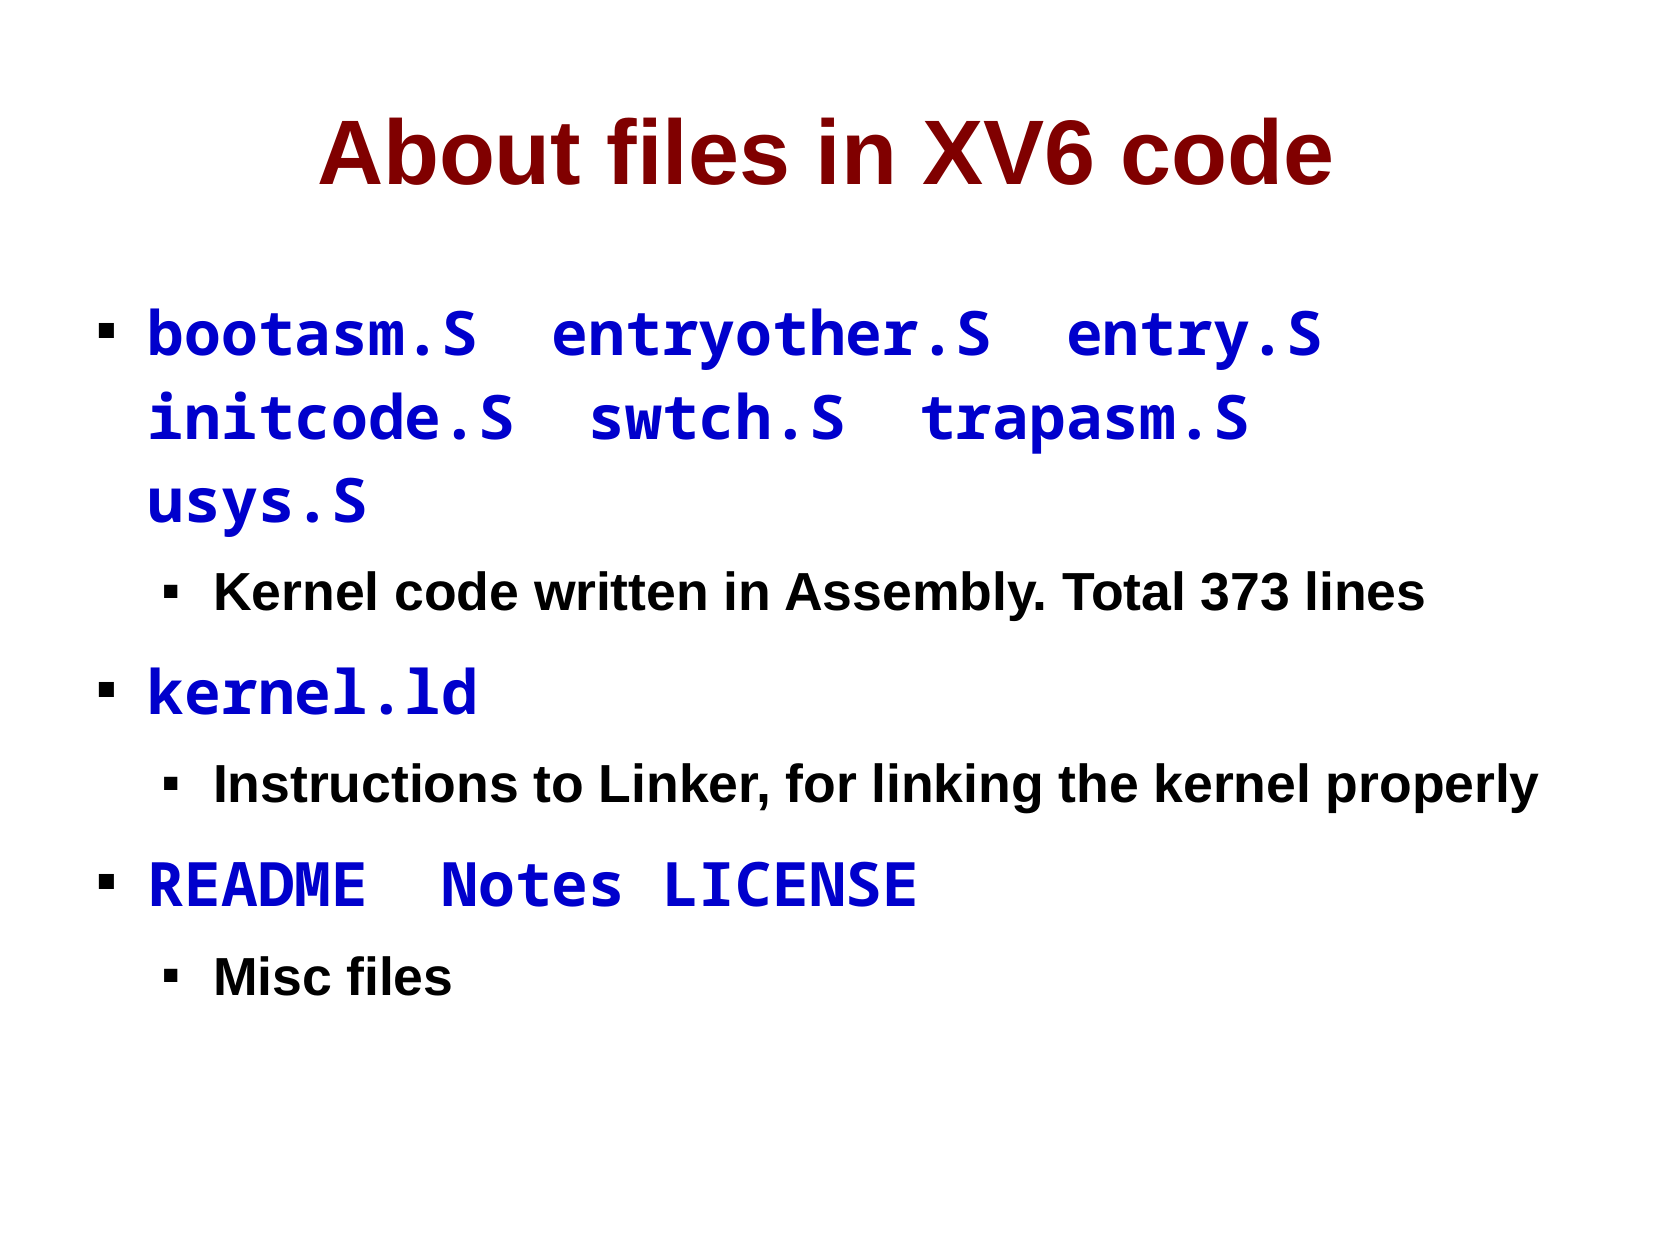

# About files in XV6 code
bootasm.S entryother.S entry.S initcode.S swtch.S trapasm.S usys.S
Kernel code written in Assembly. Total 373 lines
kernel.ld
Instructions to Linker, for linking the kernel properly
README Notes LICENSE
Misc files